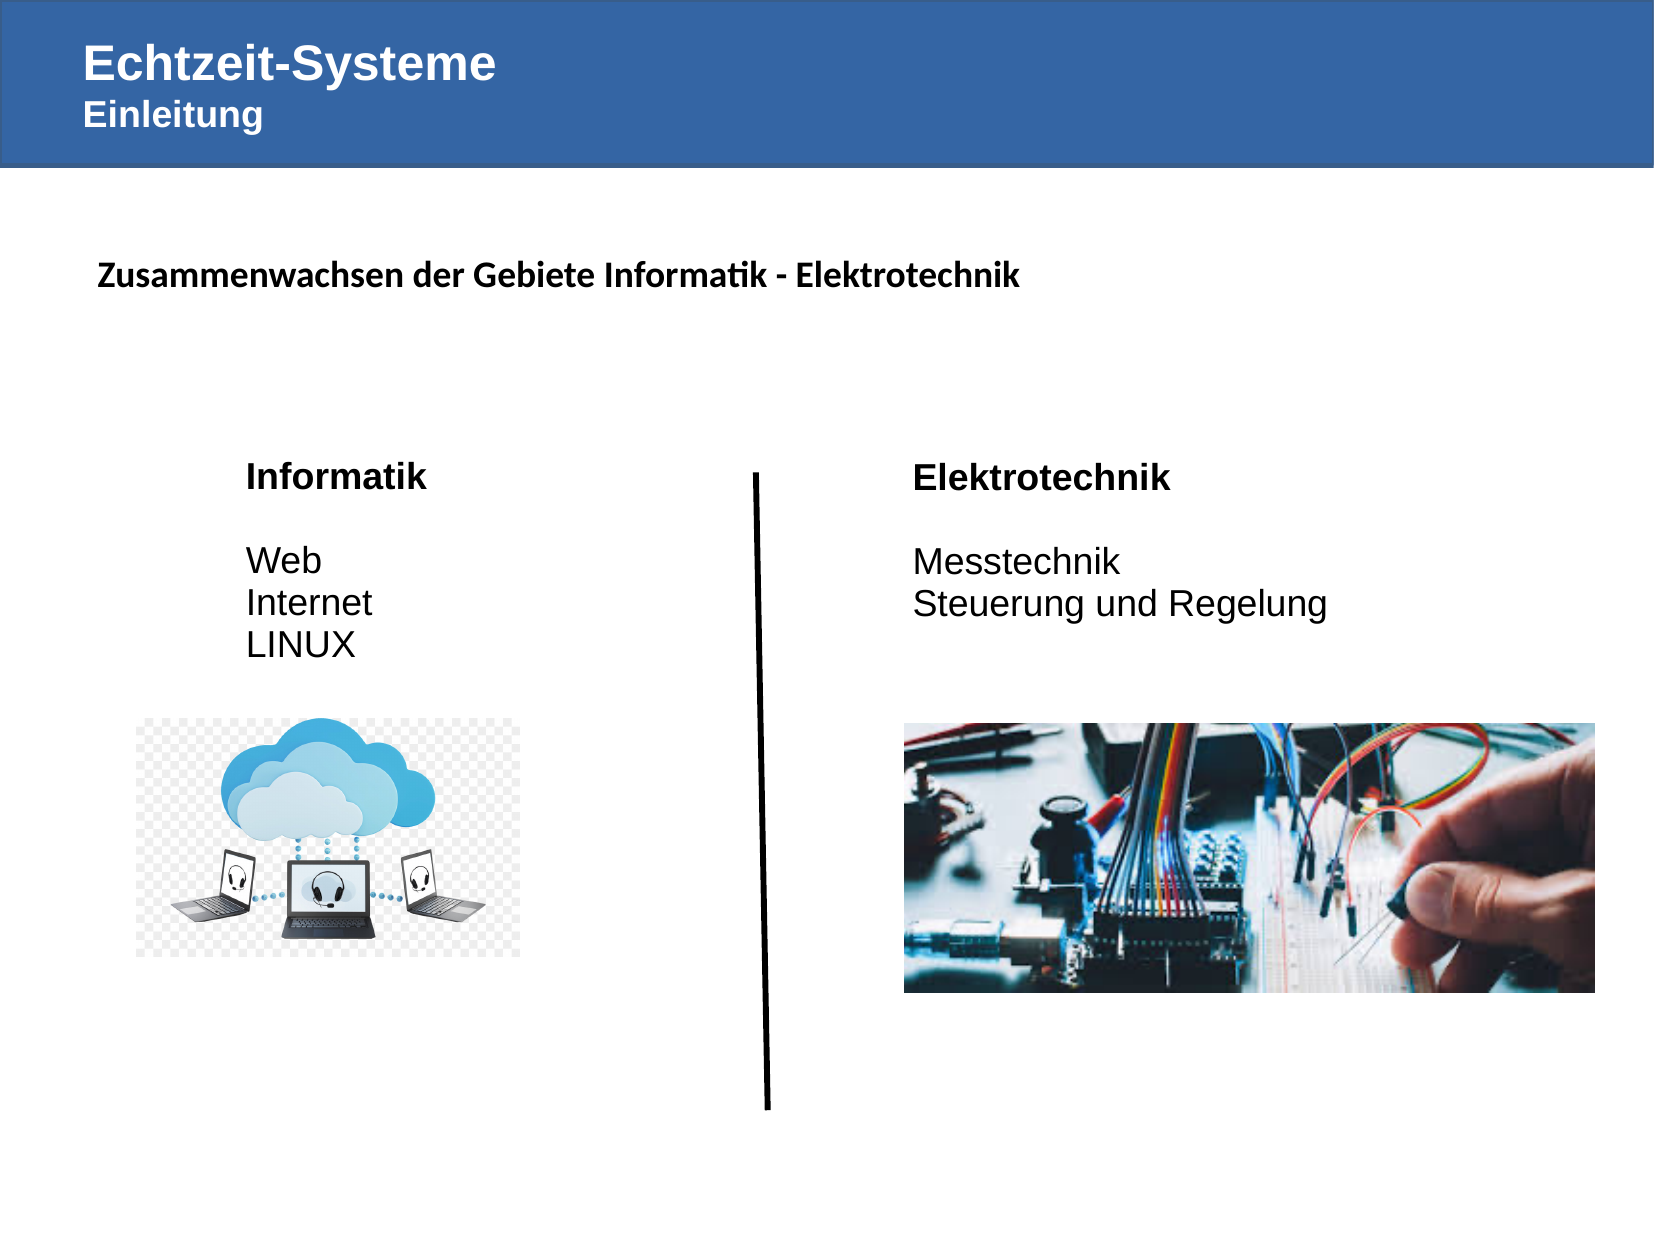

# Echtzeit-Systeme Einleitung
Zusammenwachsen der Gebiete Informatik - Elektrotechnik
Informatik
Web
Internet
LINUX
Elektrotechnik
Messtechnik
Steuerung und Regelung